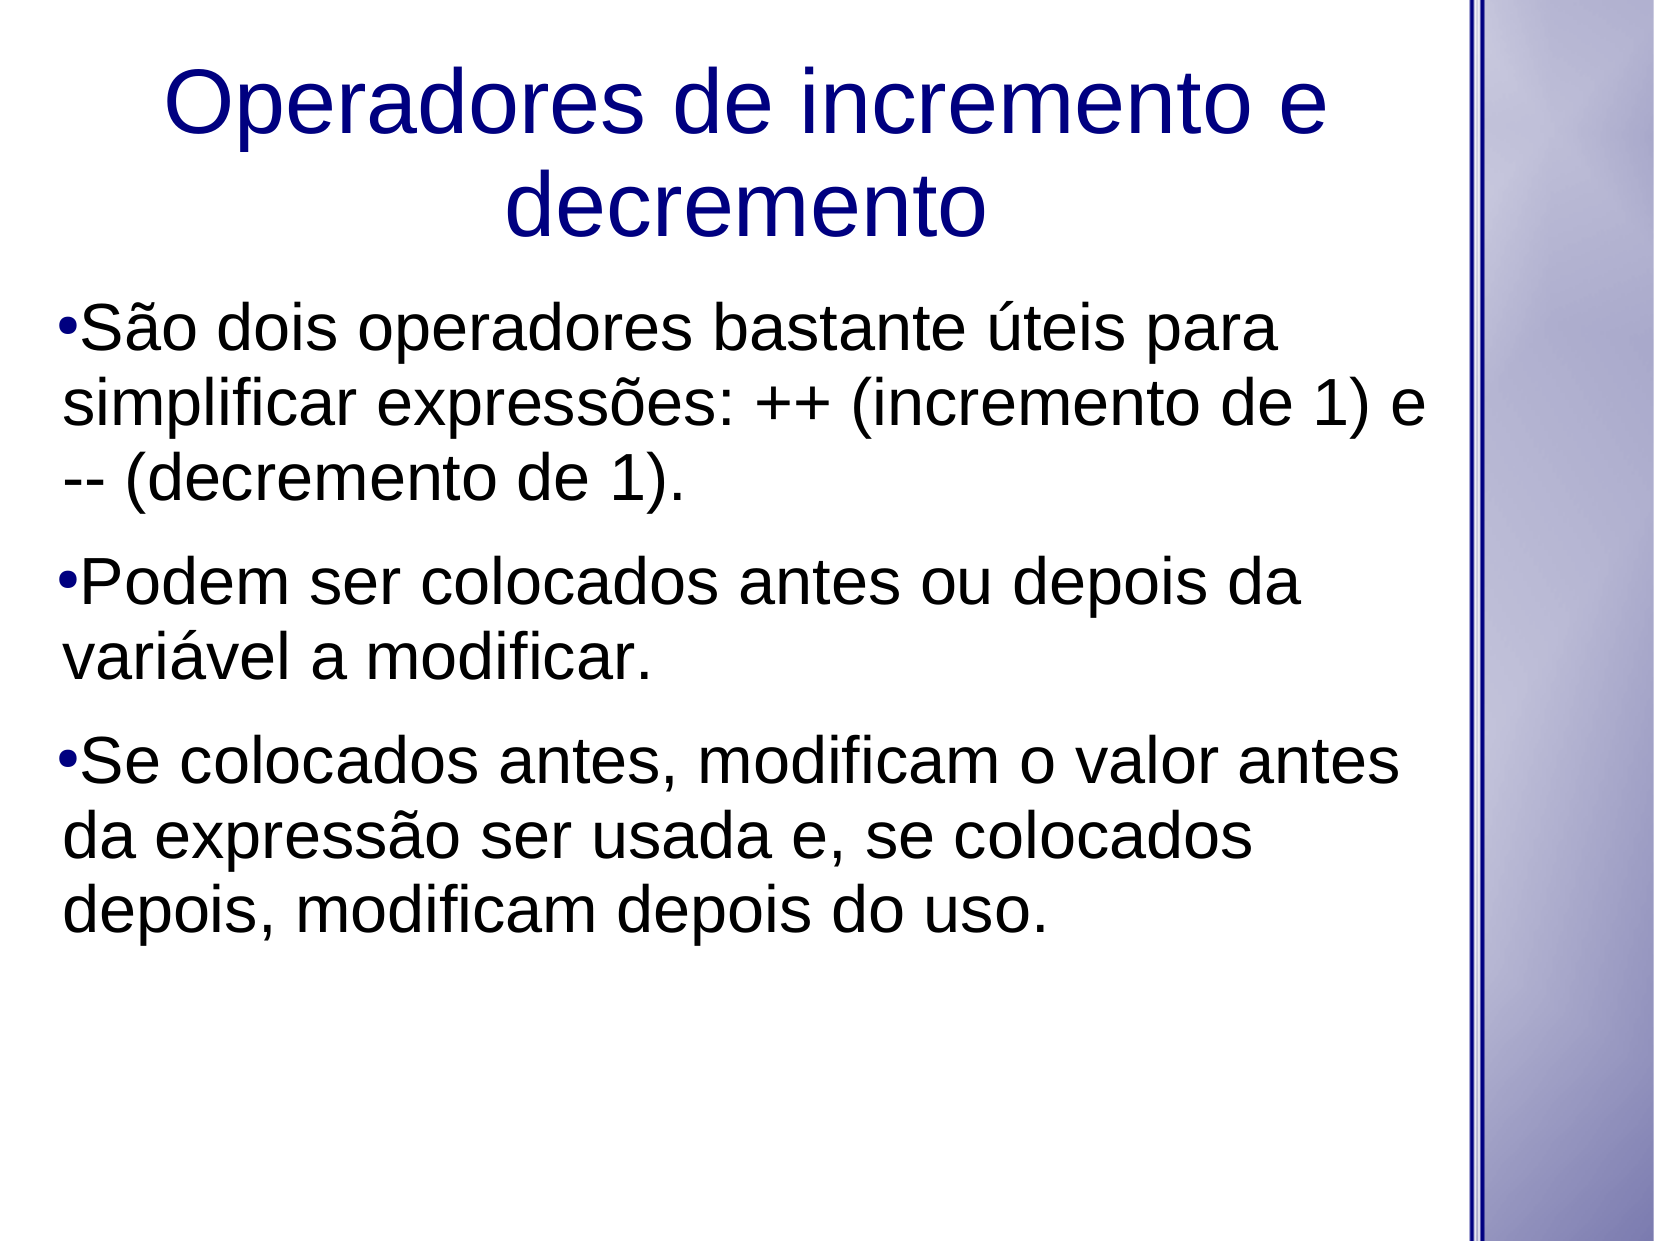

# Operadores de incremento e decremento
São dois operadores bastante úteis para simplificar expressões: ++ (incremento de 1) e -- (decremento de 1).
Podem ser colocados antes ou depois da variável a modificar.
Se colocados antes, modificam o valor antes da expressão ser usada e, se colocados depois, modificam depois do uso.